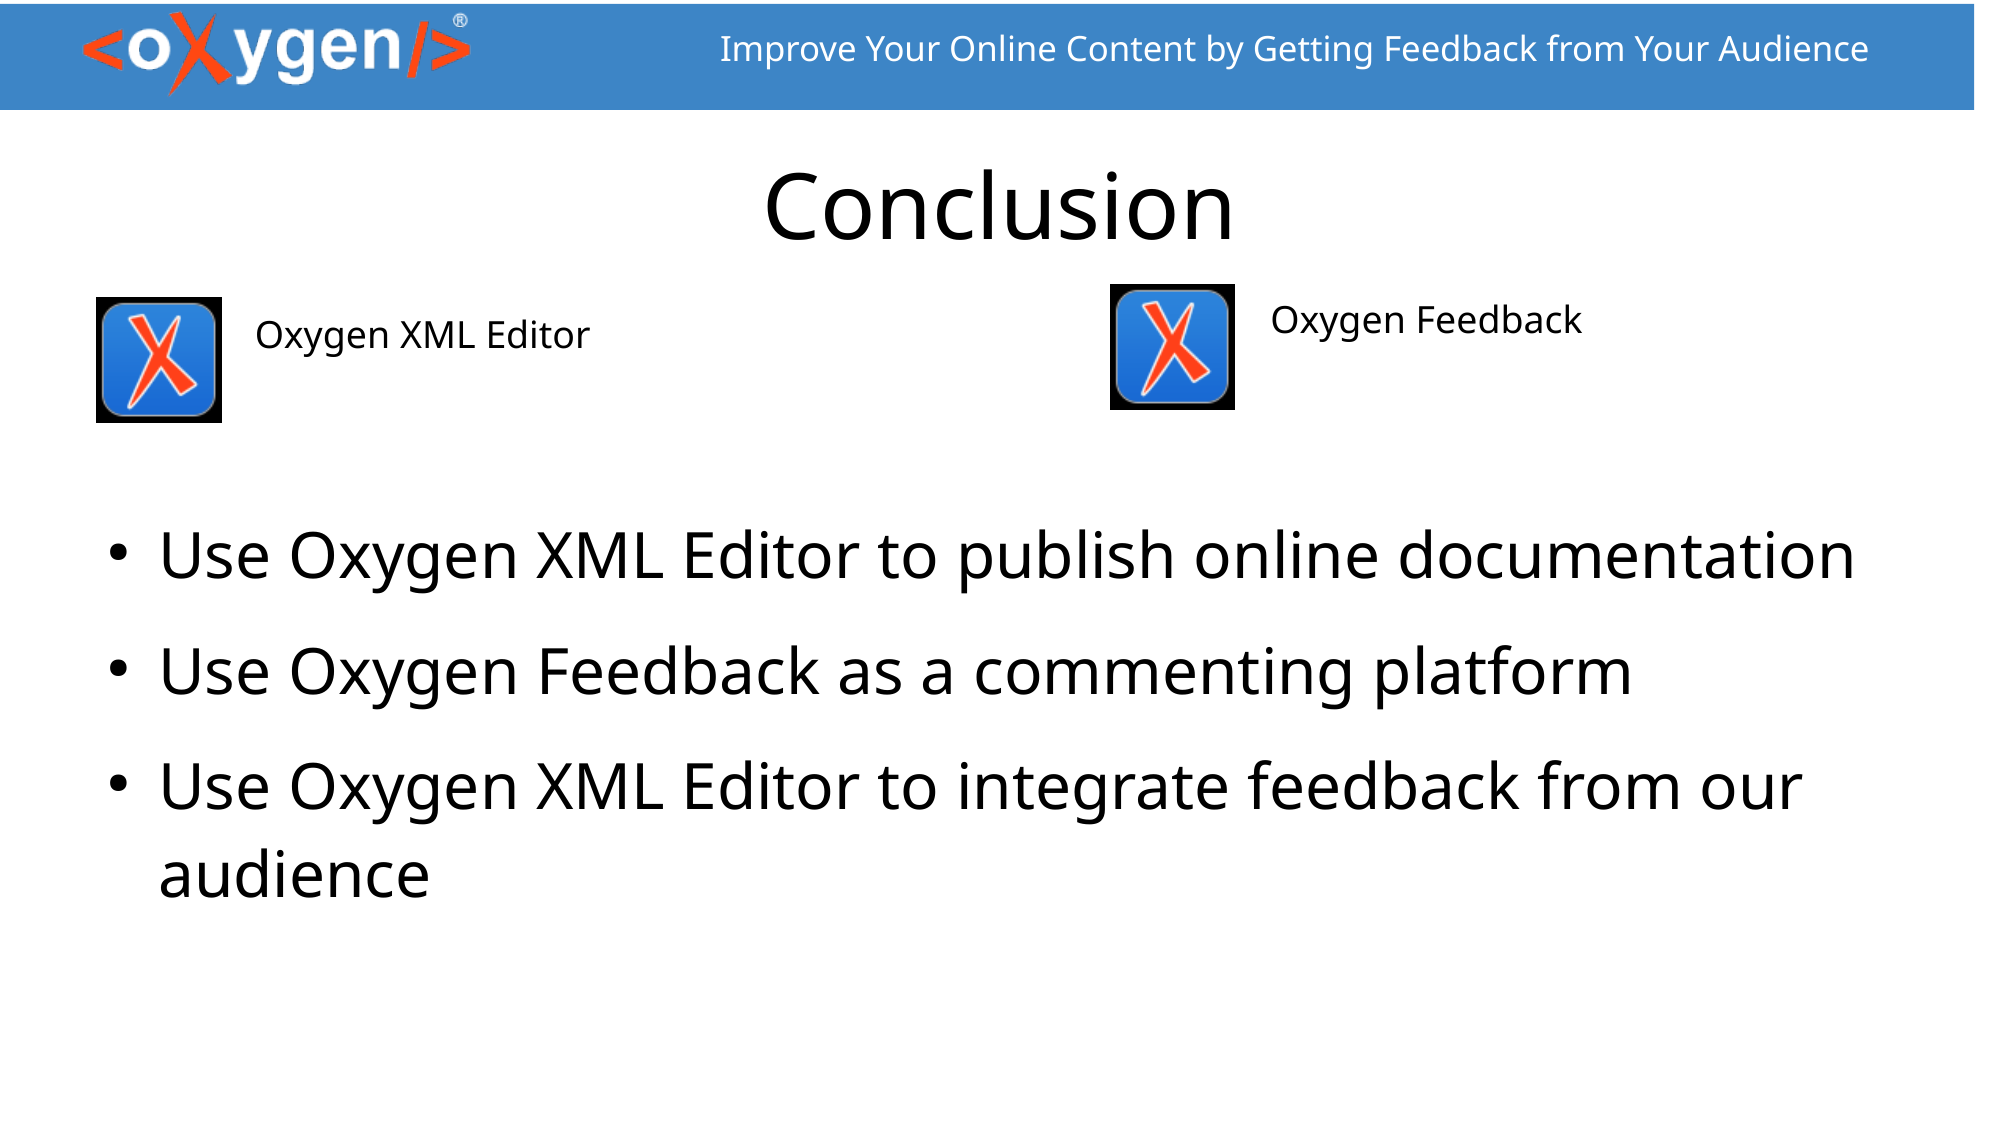

# Conclusion
Oxygen Feedback
Oxygen XML Editor
Use Oxygen XML Editor to publish online documentation
Use Oxygen Feedback as a commenting platform
Use Oxygen XML Editor to integrate feedback from our audience